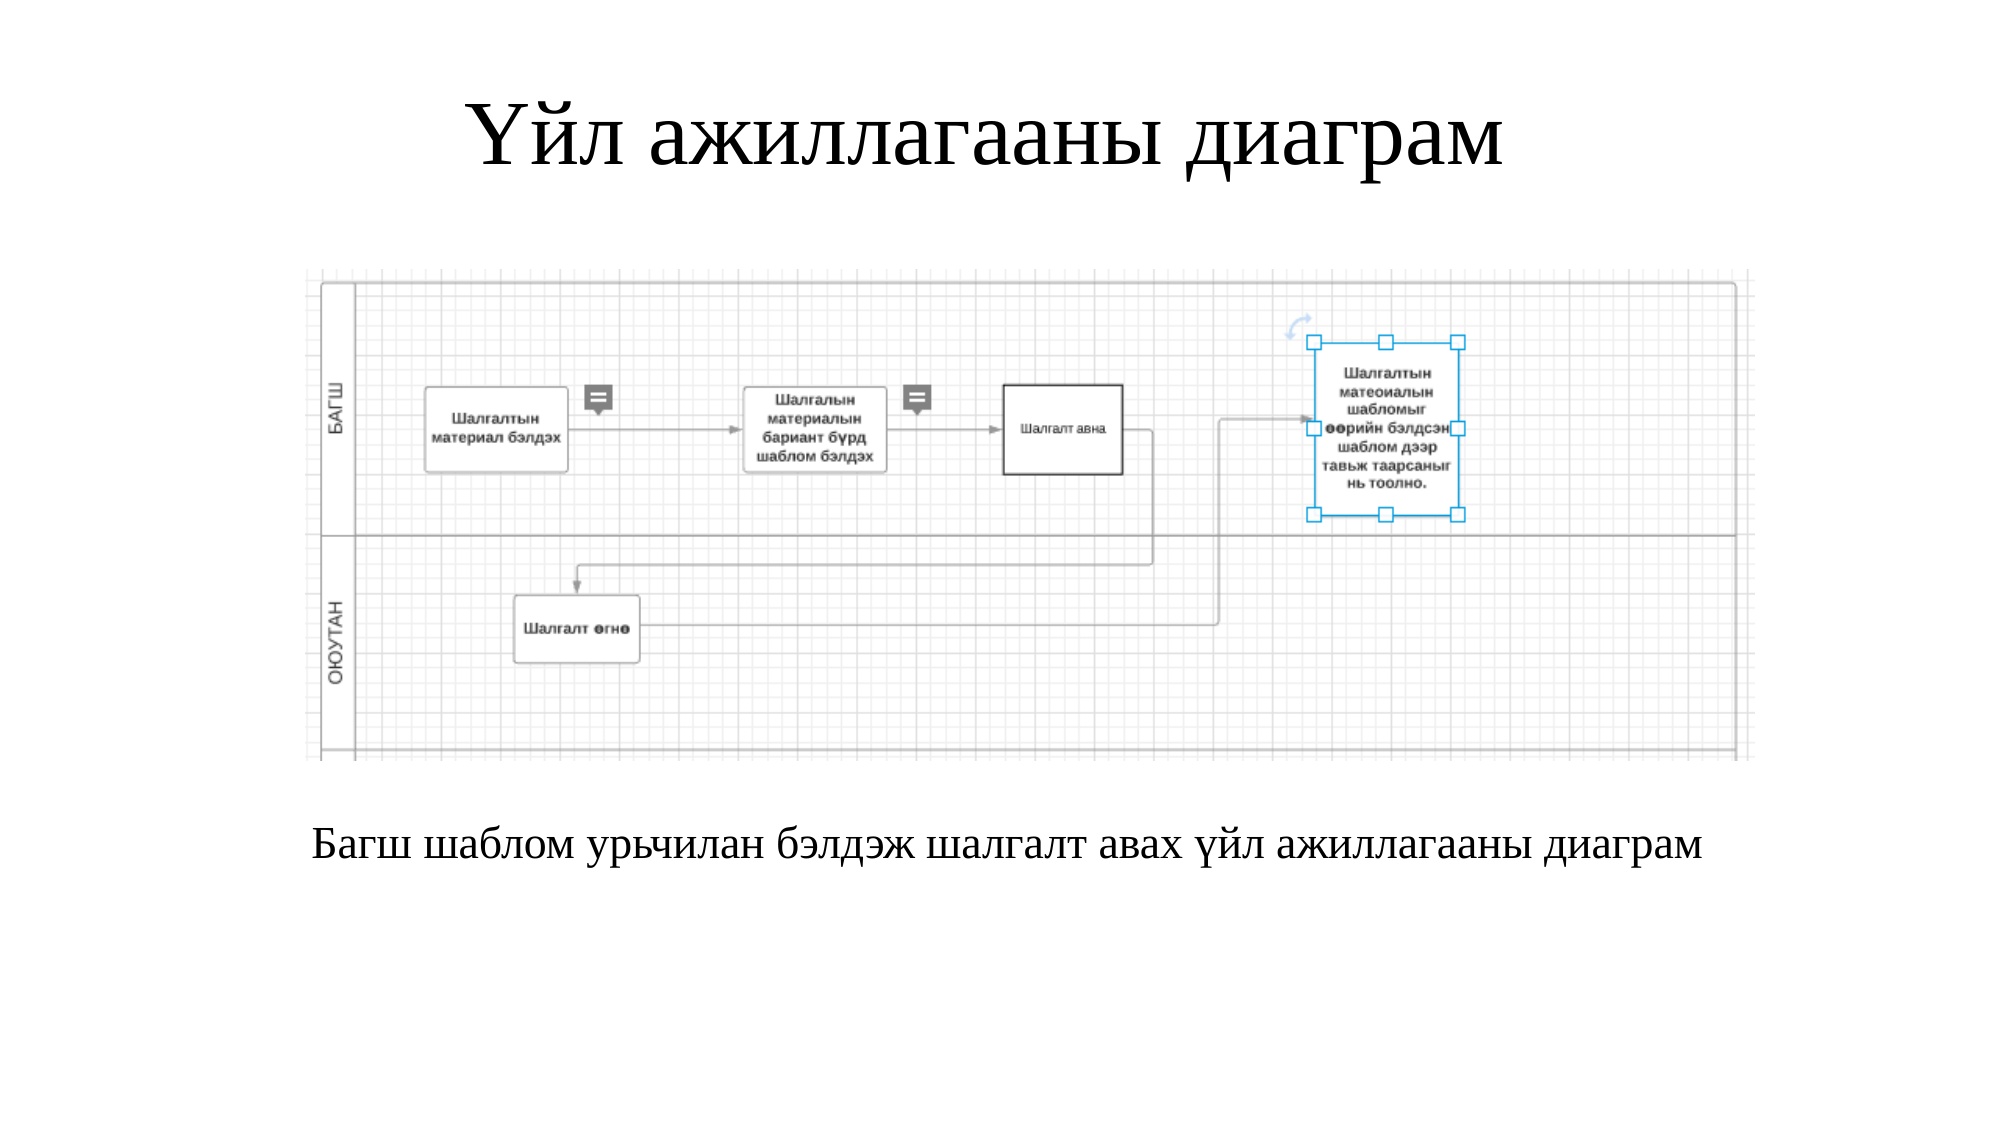

Үйл ажиллагааны диаграм
Багш шаблом урьчилан бэлдэж шалгалт авах үйл ажиллагааны диаграм